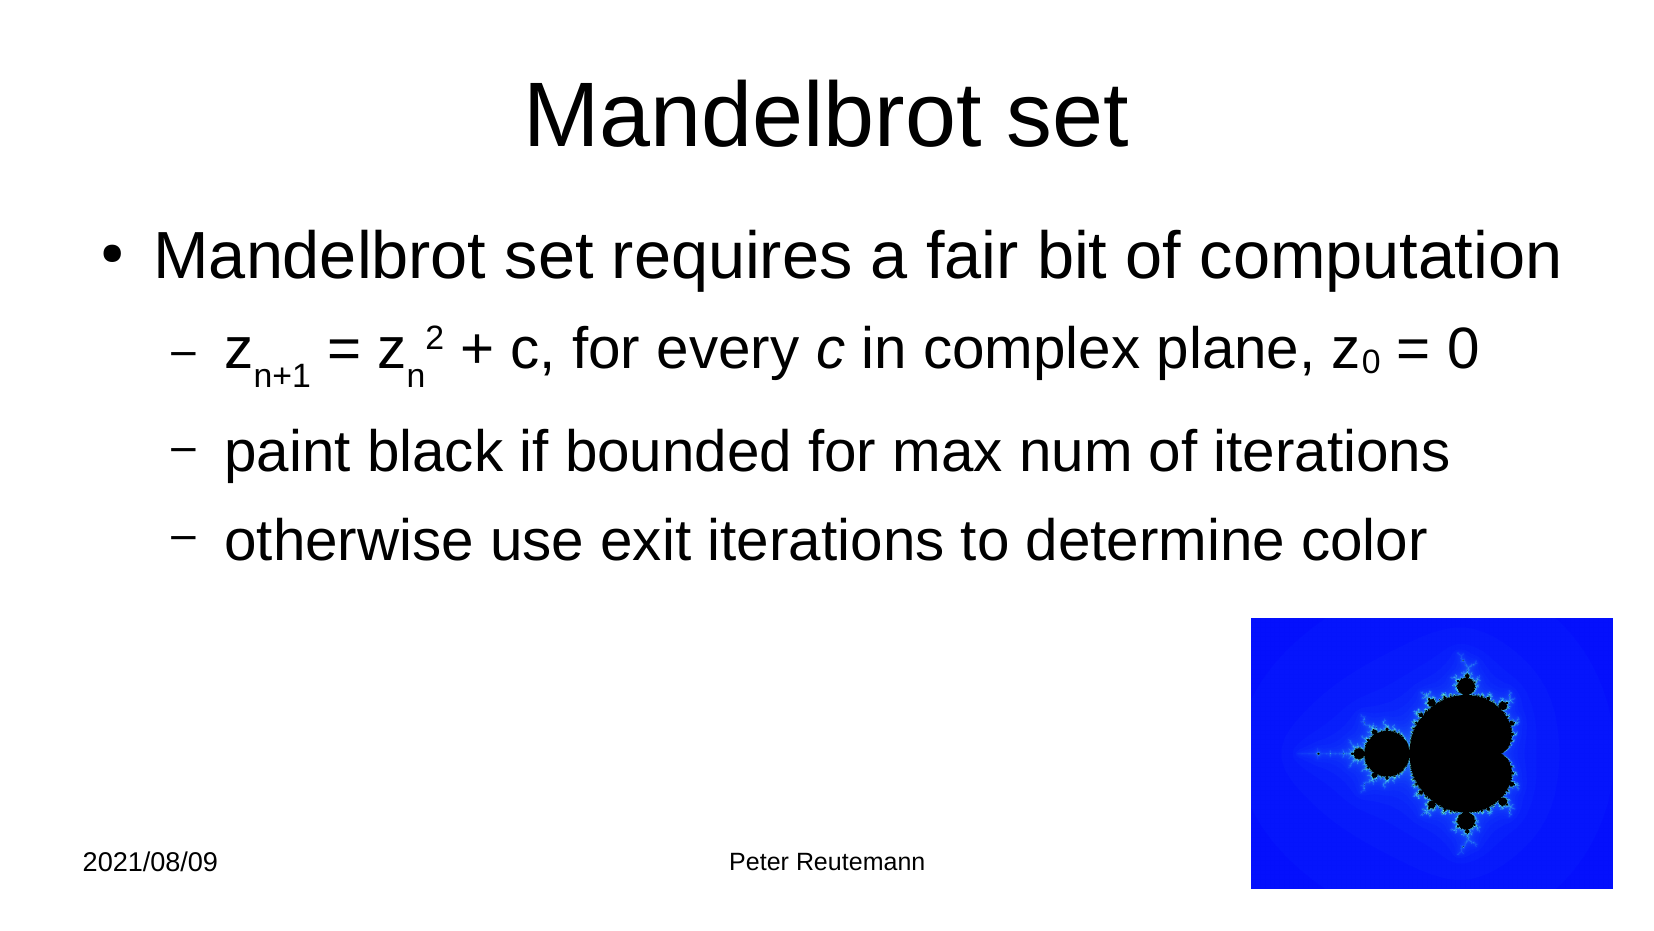

# Mandelbrot set
Mandelbrot set requires a fair bit of computation
zn+1 = zn2 + c, for every c in complex plane, z0 = 0
paint black if bounded for max num of iterations
otherwise use exit iterations to determine color
2021/08/09
Peter Reutemann
5